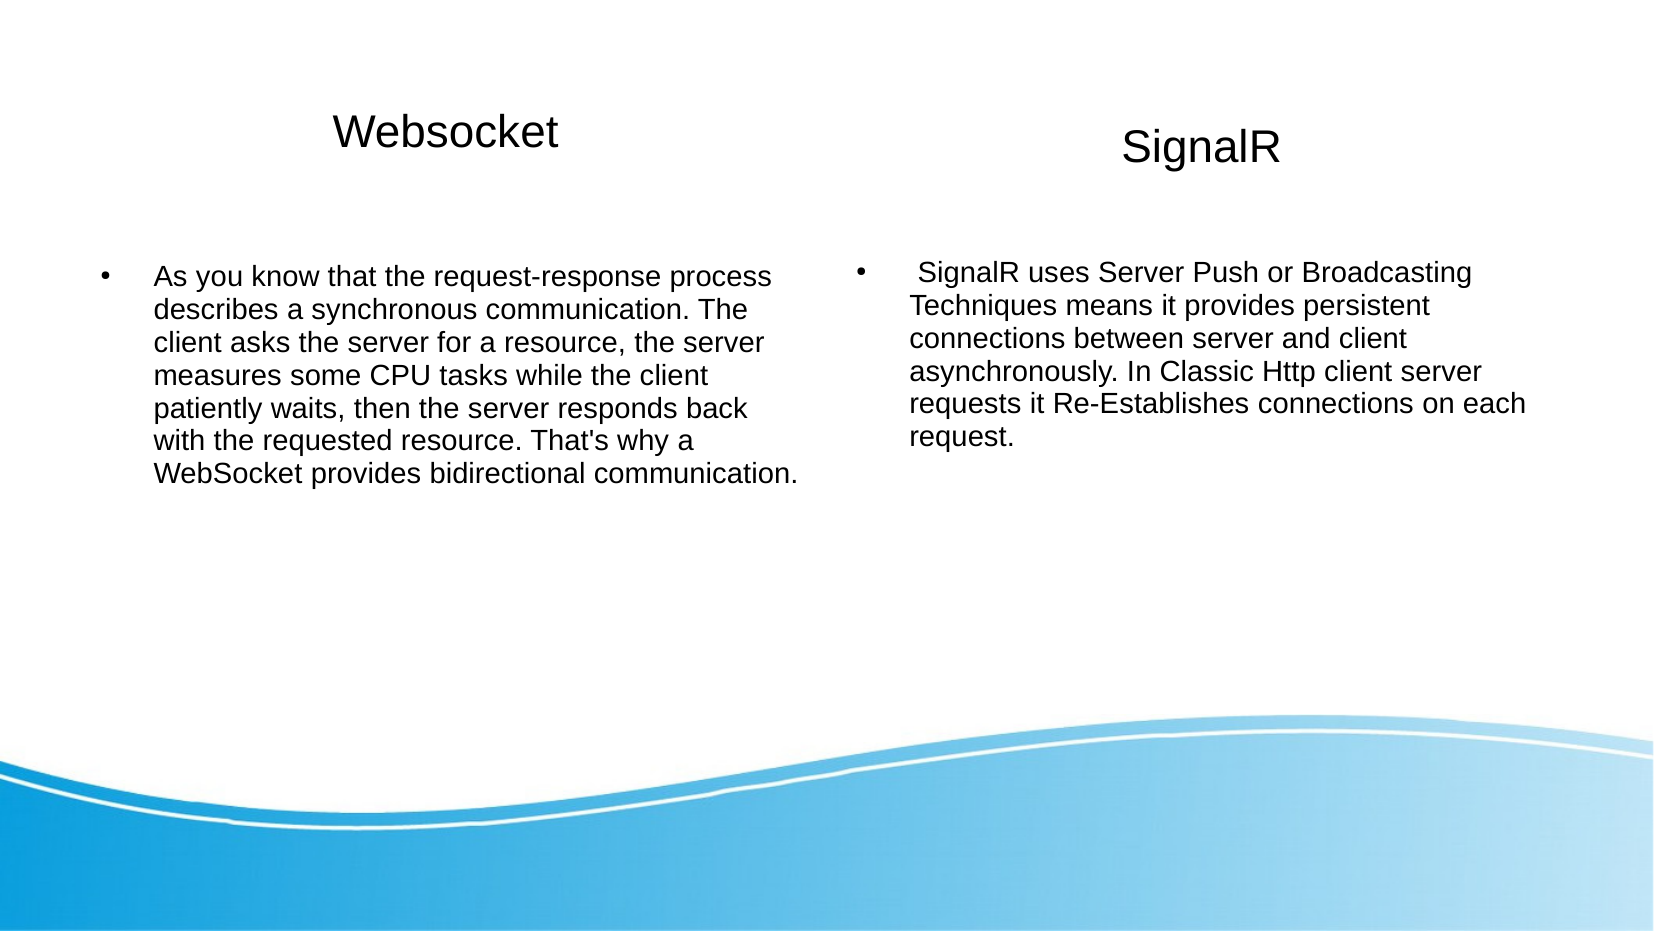

SignalR
 SignalR uses Server Push or Broadcasting Techniques means it provides persistent connections between server and client asynchronously. In Classic Http client server requests it Re-Establishes connections on each request.
# Websocket
As you know that the request-response process describes a synchronous communication. The client asks the server for a resource, the server measures some CPU tasks while the client patiently waits, then the server responds back with the requested resource. That's why a WebSocket provides bidirectional communication.